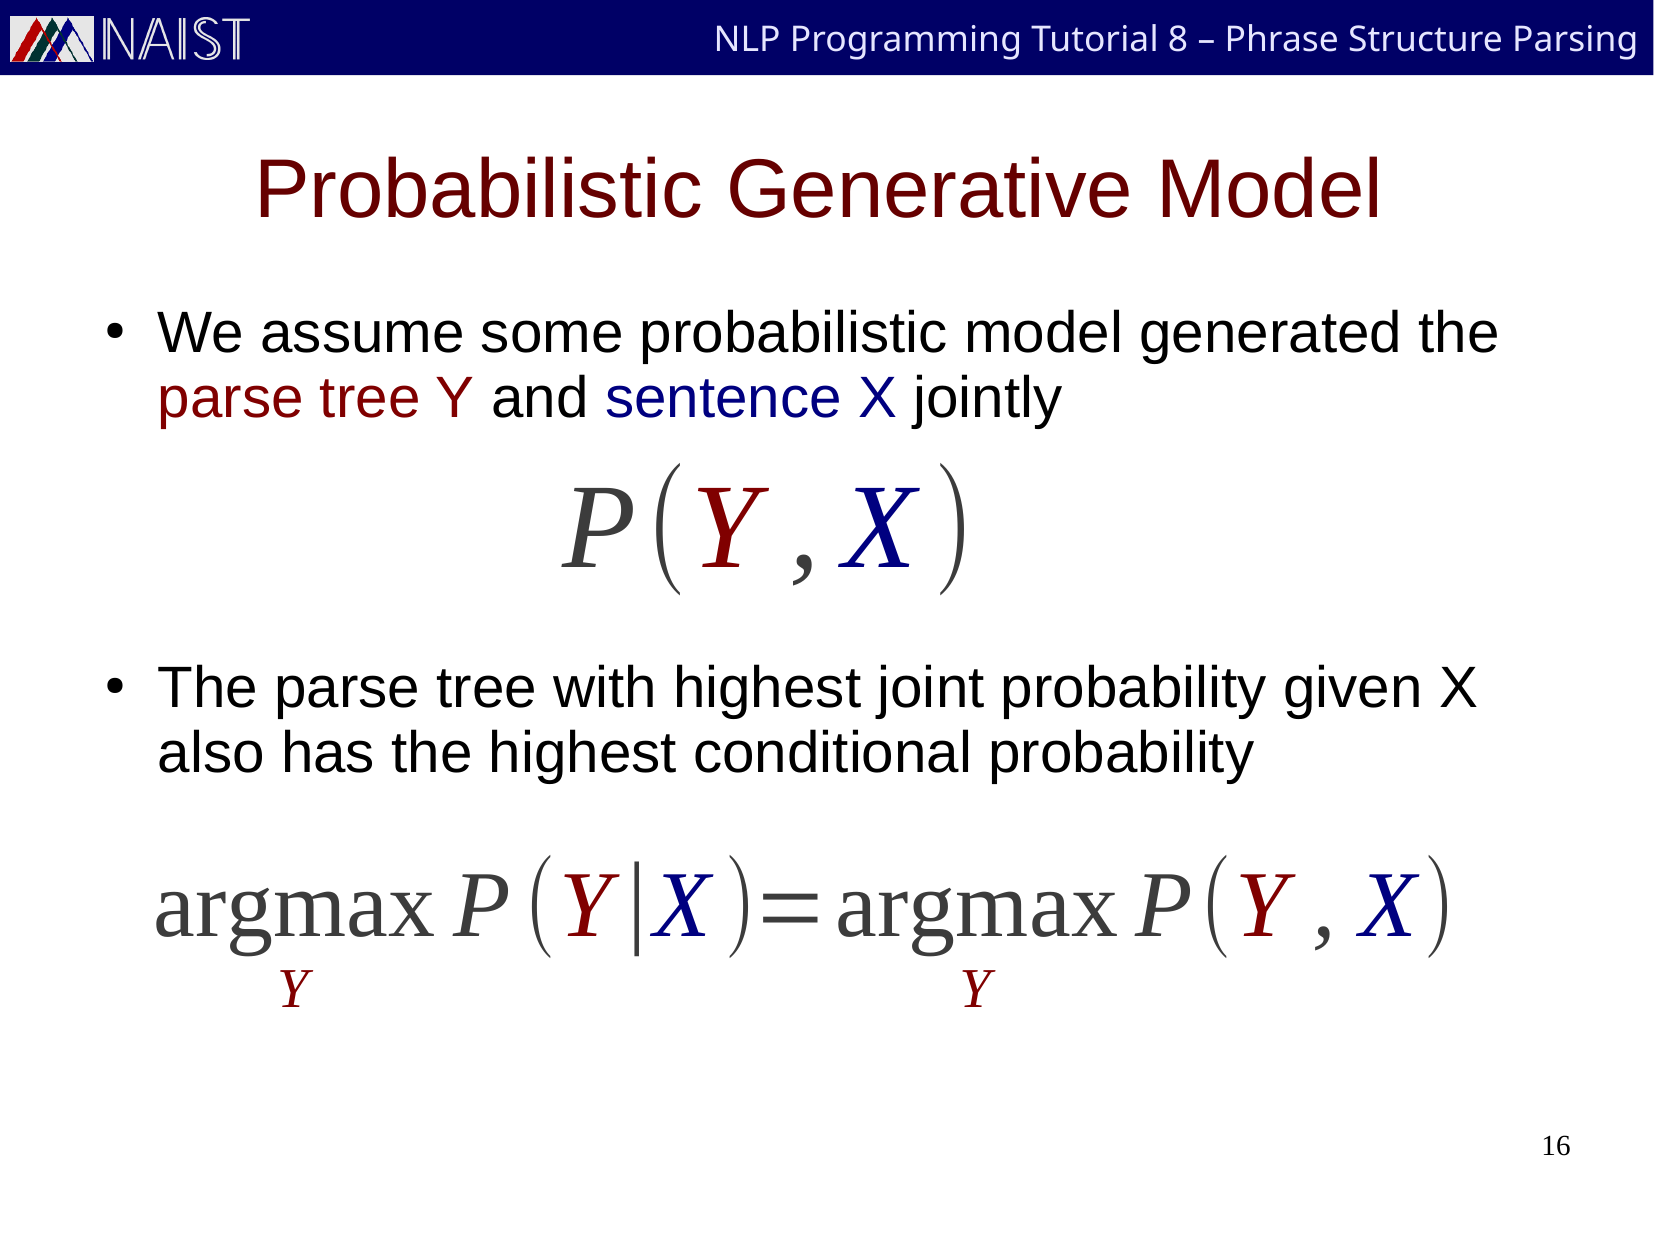

# Probabilistic Generative Model
We assume some probabilistic model generated the parse tree Y and sentence X jointly
The parse tree with highest joint probability given X also has the highest conditional probability
16